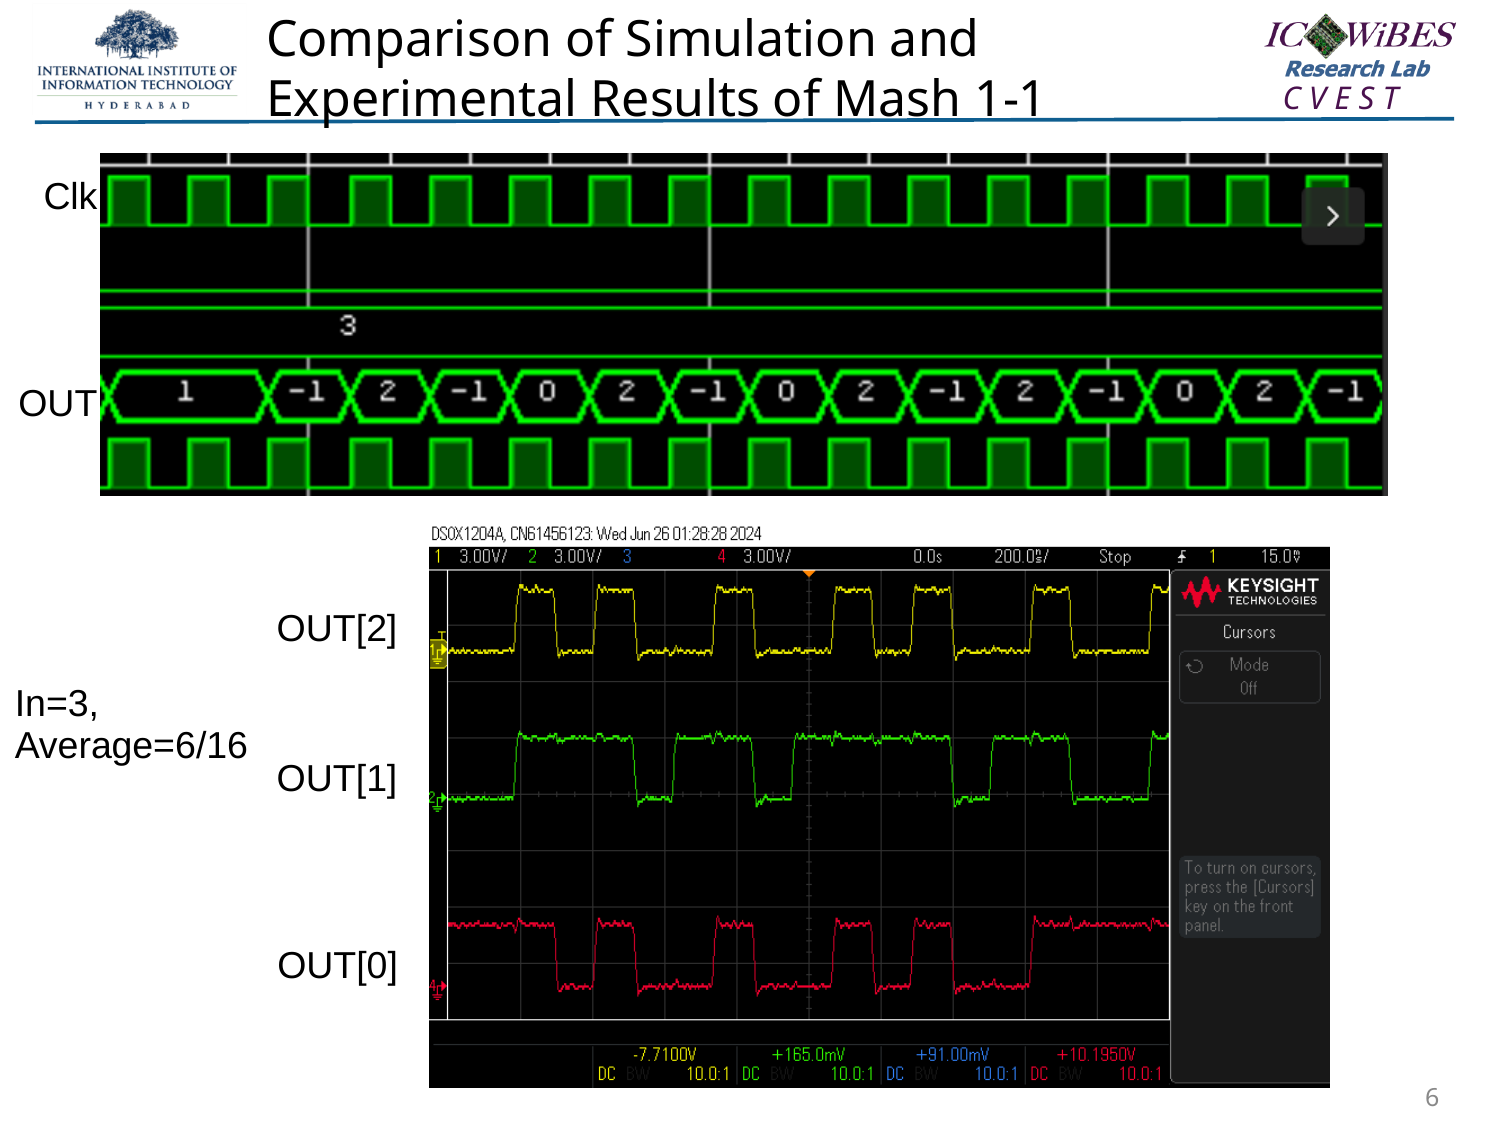

# Comparison of Simulation and Experimental Results of Mash 1-1
Clk
OUT
OUT[2]
In=3,
Average=6/16
OUT[1]
OUT[0]